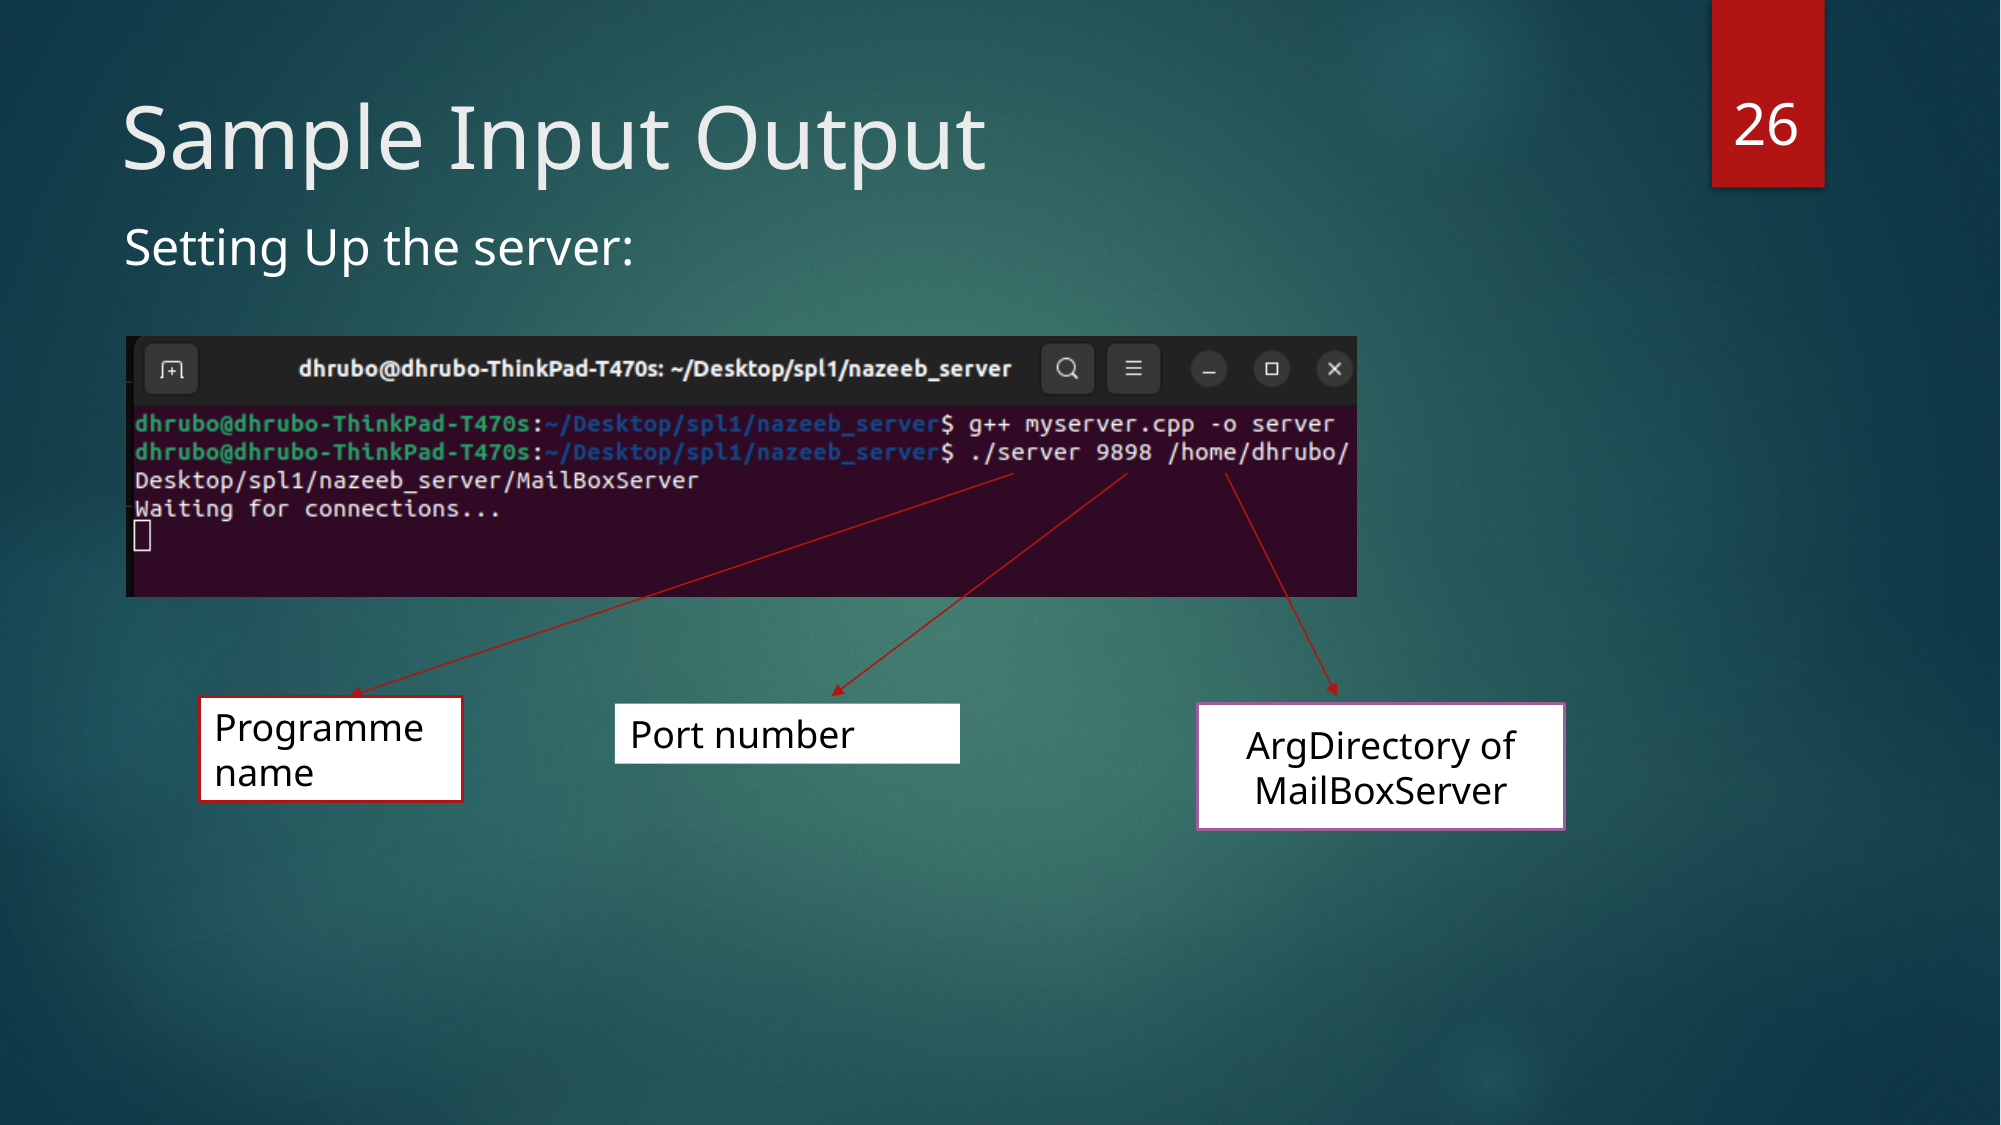

26
# Sample Input Output
Setting Up the server:
Programme name
Port number
ArgDirectory of MailBoxServer